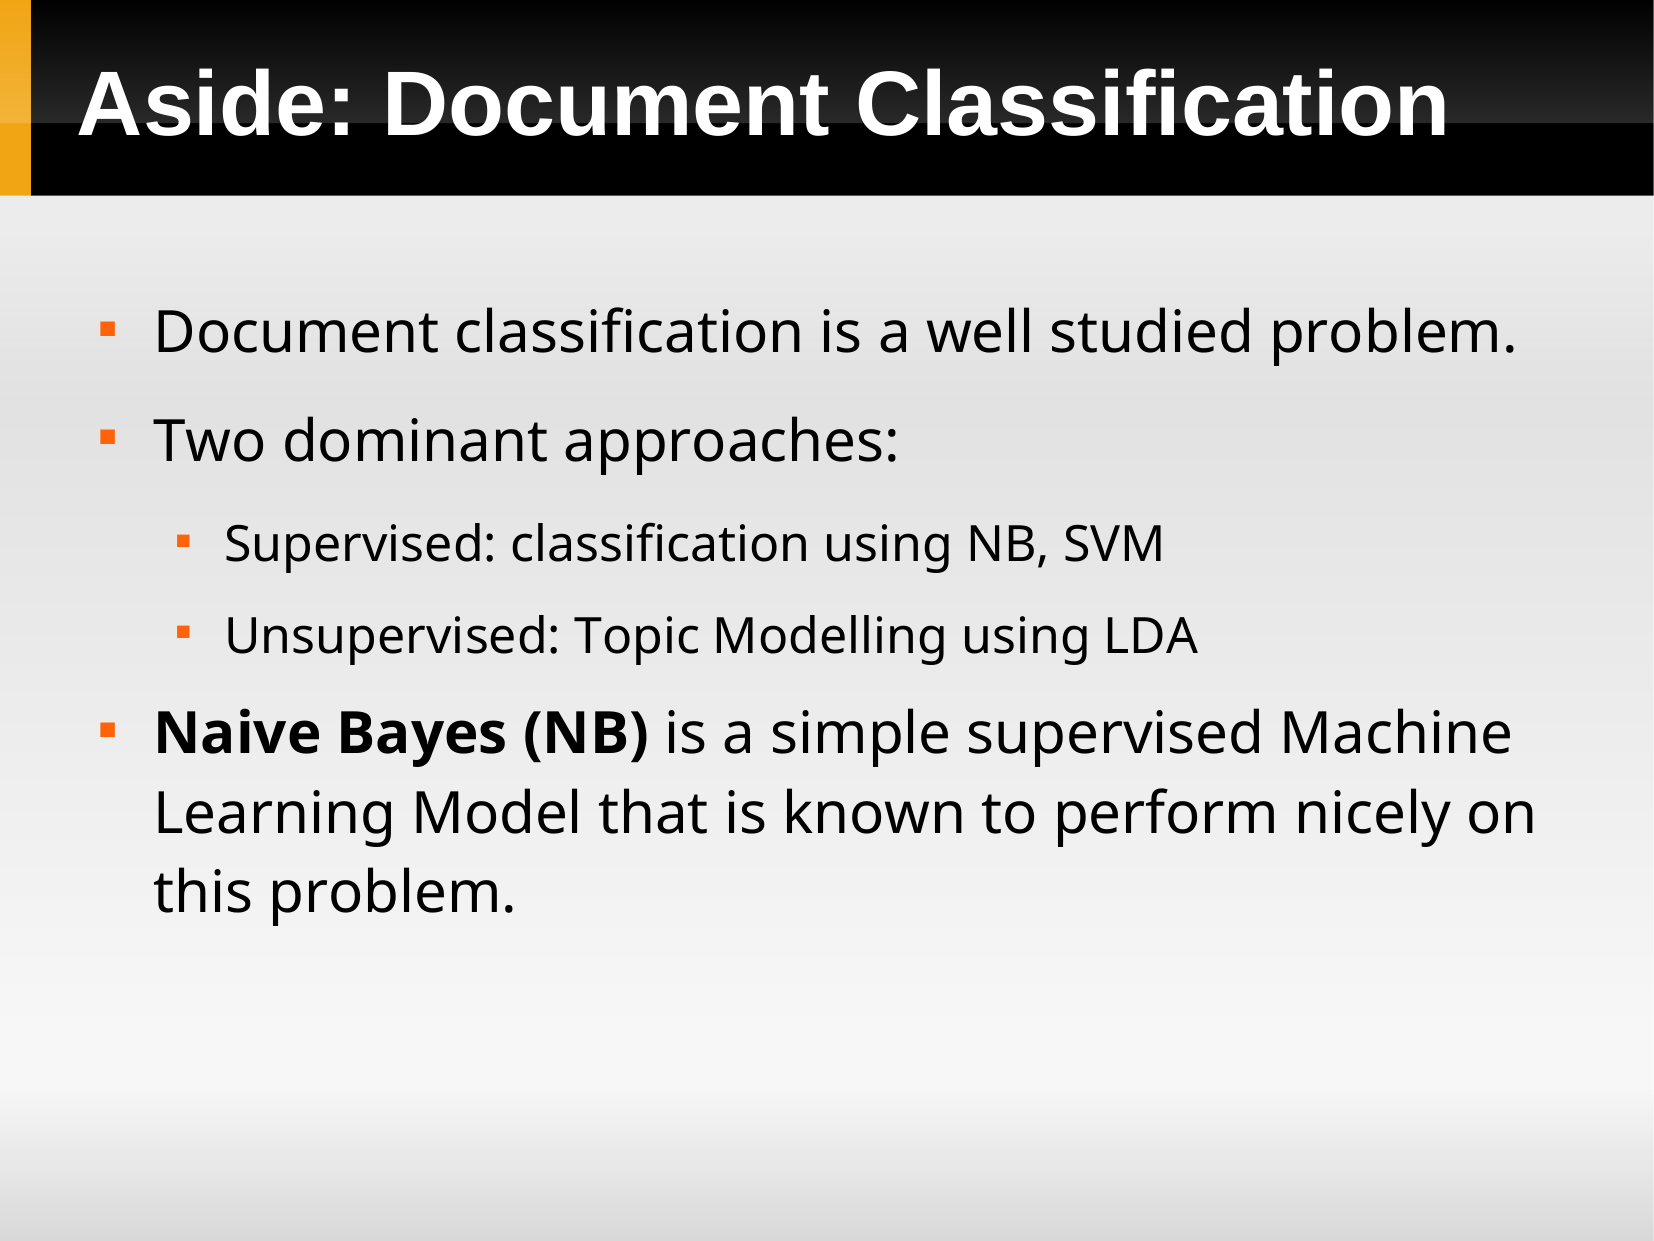

# Aside: Document Classification
Document classification is a well studied problem.
Two dominant approaches:
Supervised: classification using NB, SVM
Unsupervised: Topic Modelling using LDA
Naive Bayes (NB) is a simple supervised Machine Learning Model that is known to perform nicely on this problem.